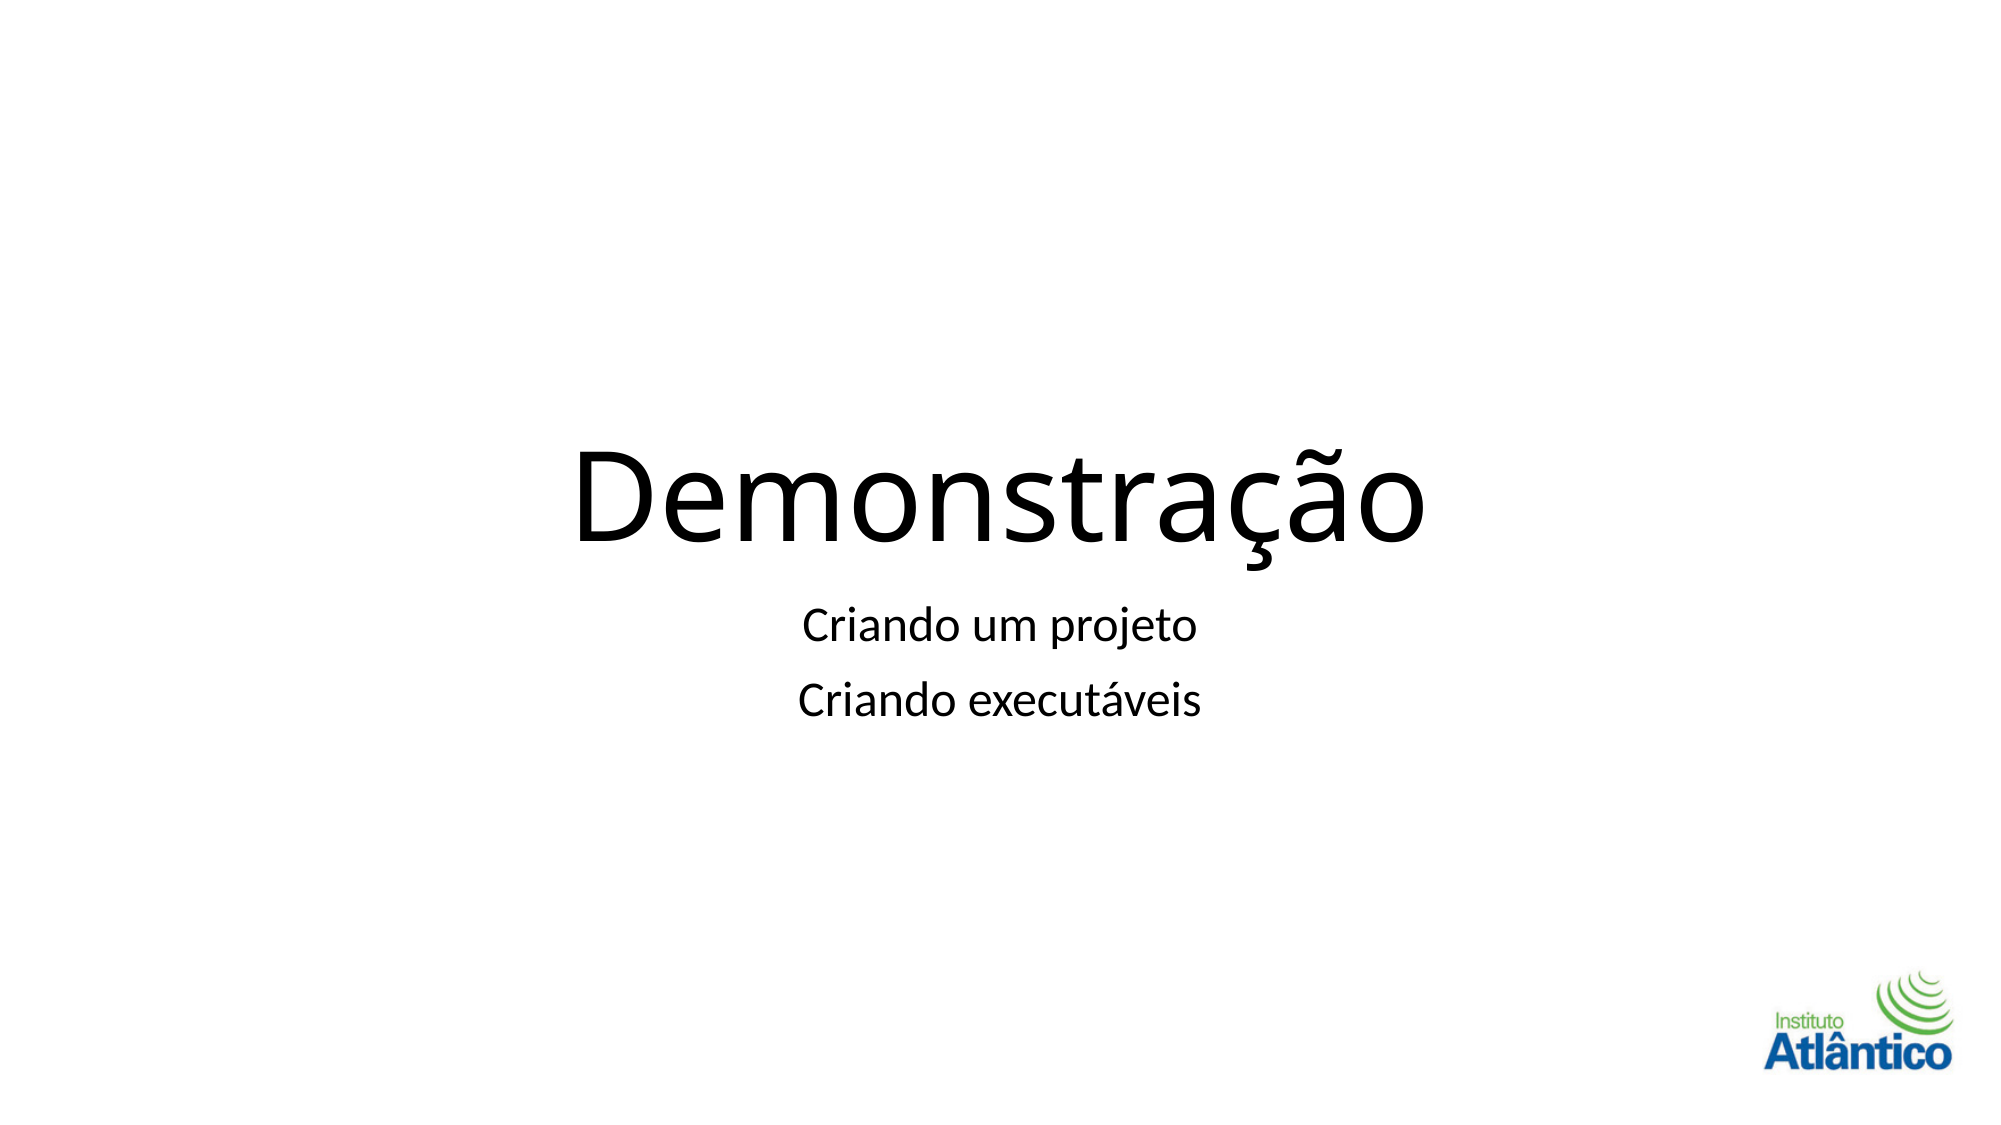

# Demonstração
Criando um projeto
Criando executáveis